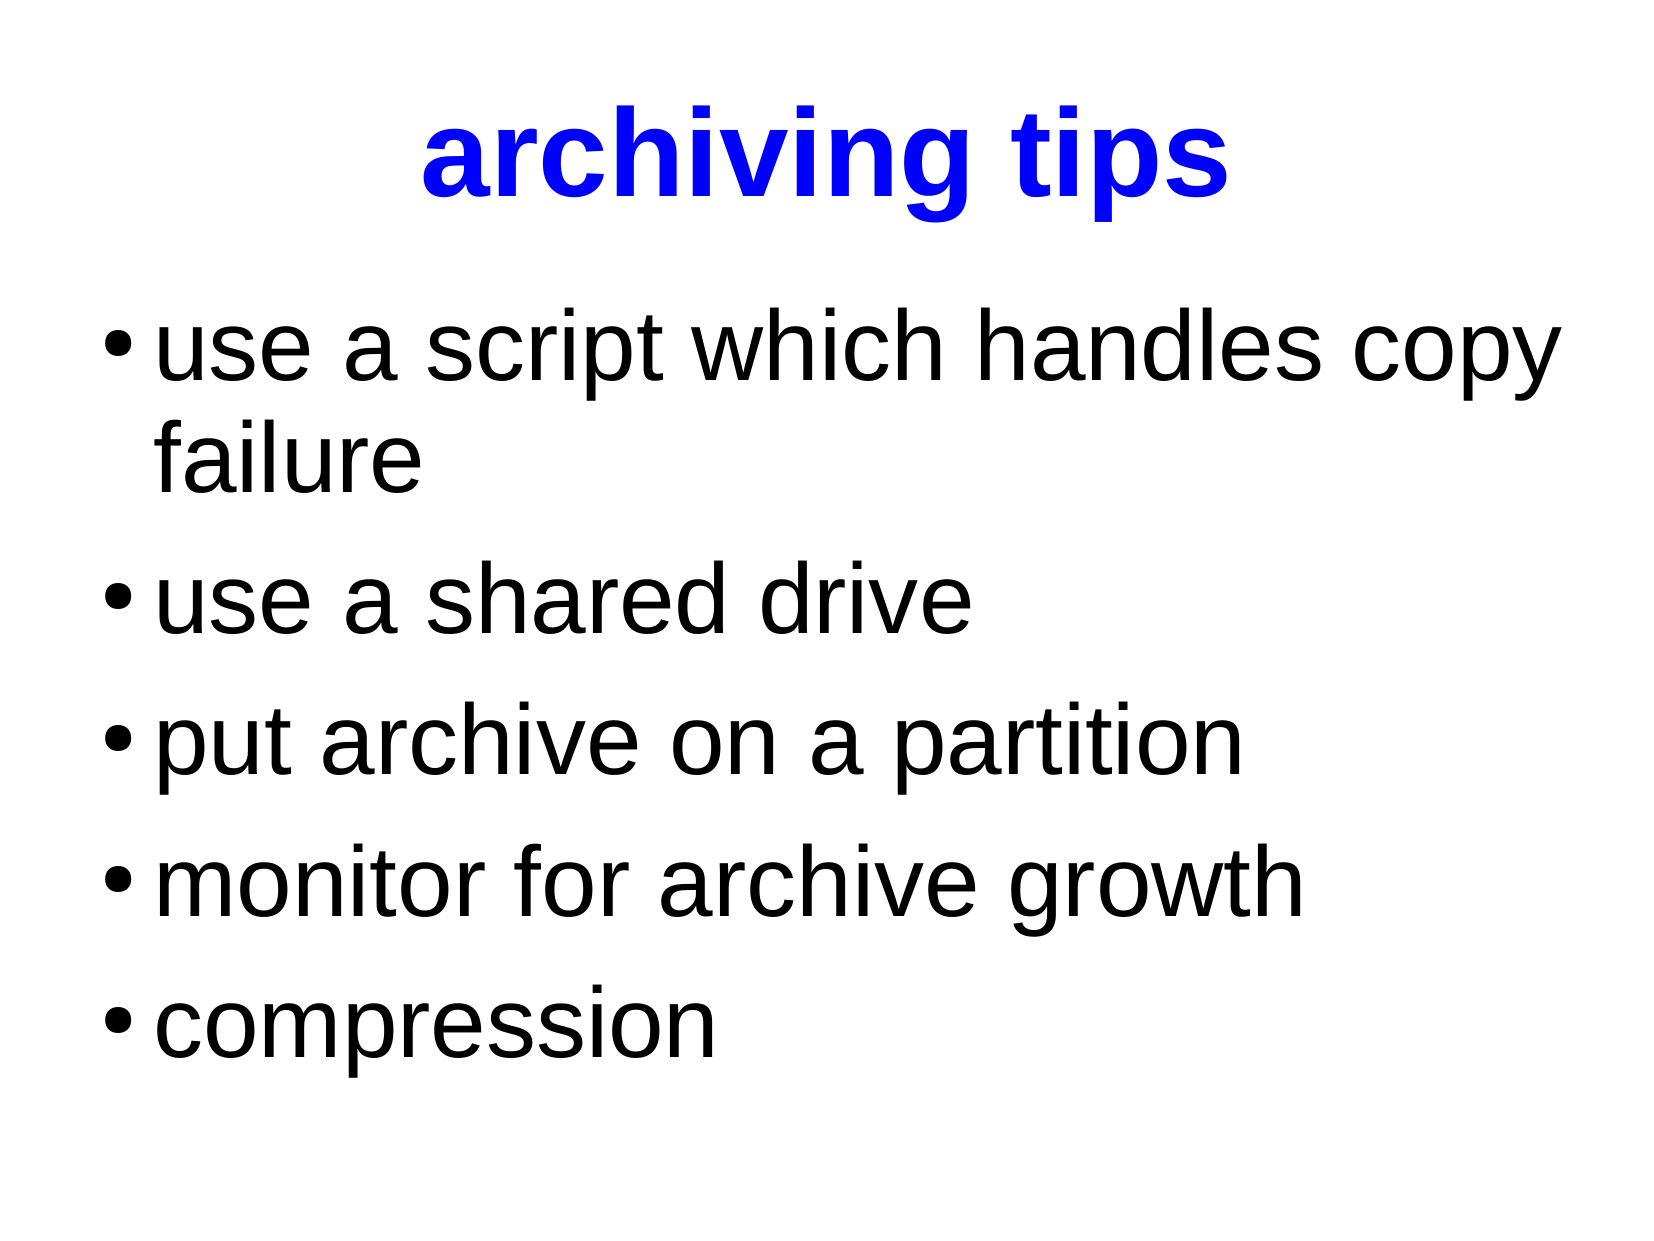

# archiving tips
use a script which handles copy failure
use a shared drive
put archive on a partition
monitor for archive growth
compression